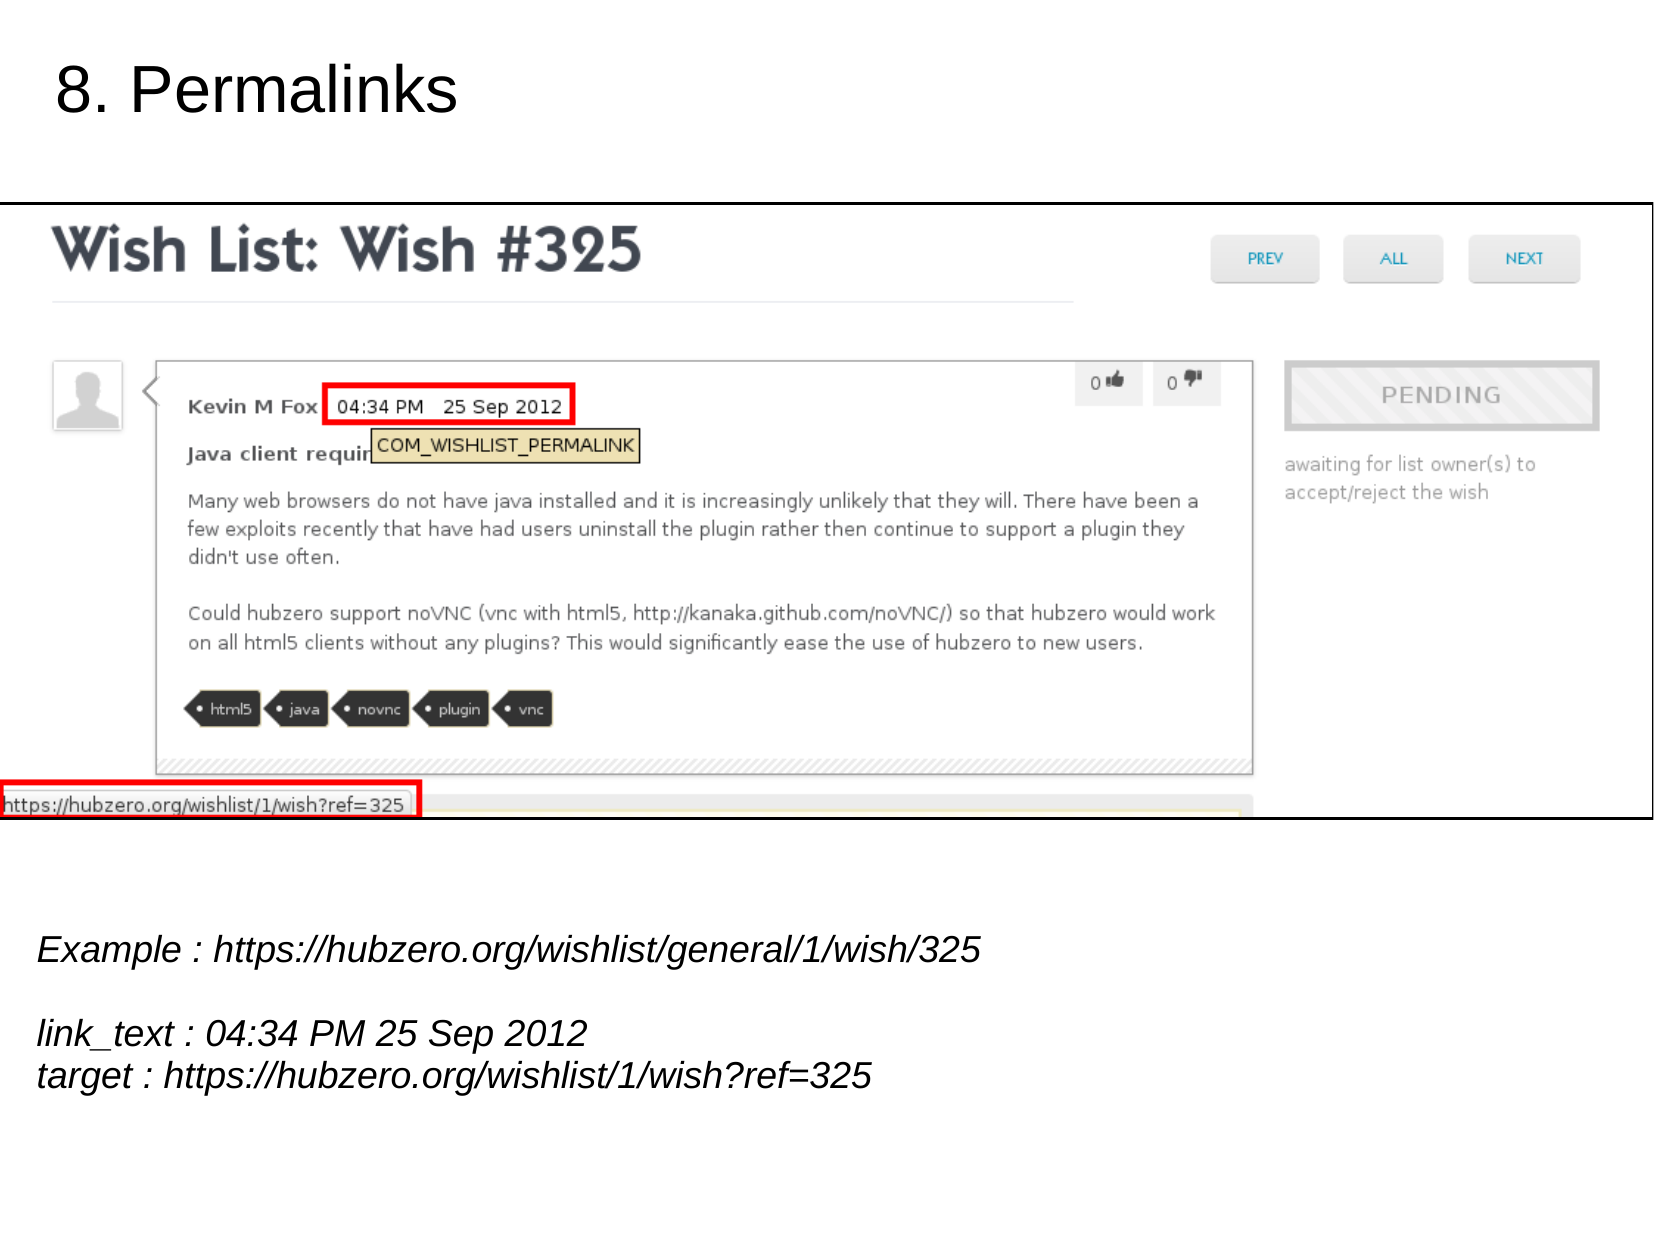

8. Permalinks
Example : https://hubzero.org/wishlist/general/1/wish/325
link_text : 04:34 PM 25 Sep 2012
target : https://hubzero.org/wishlist/1/wish?ref=325